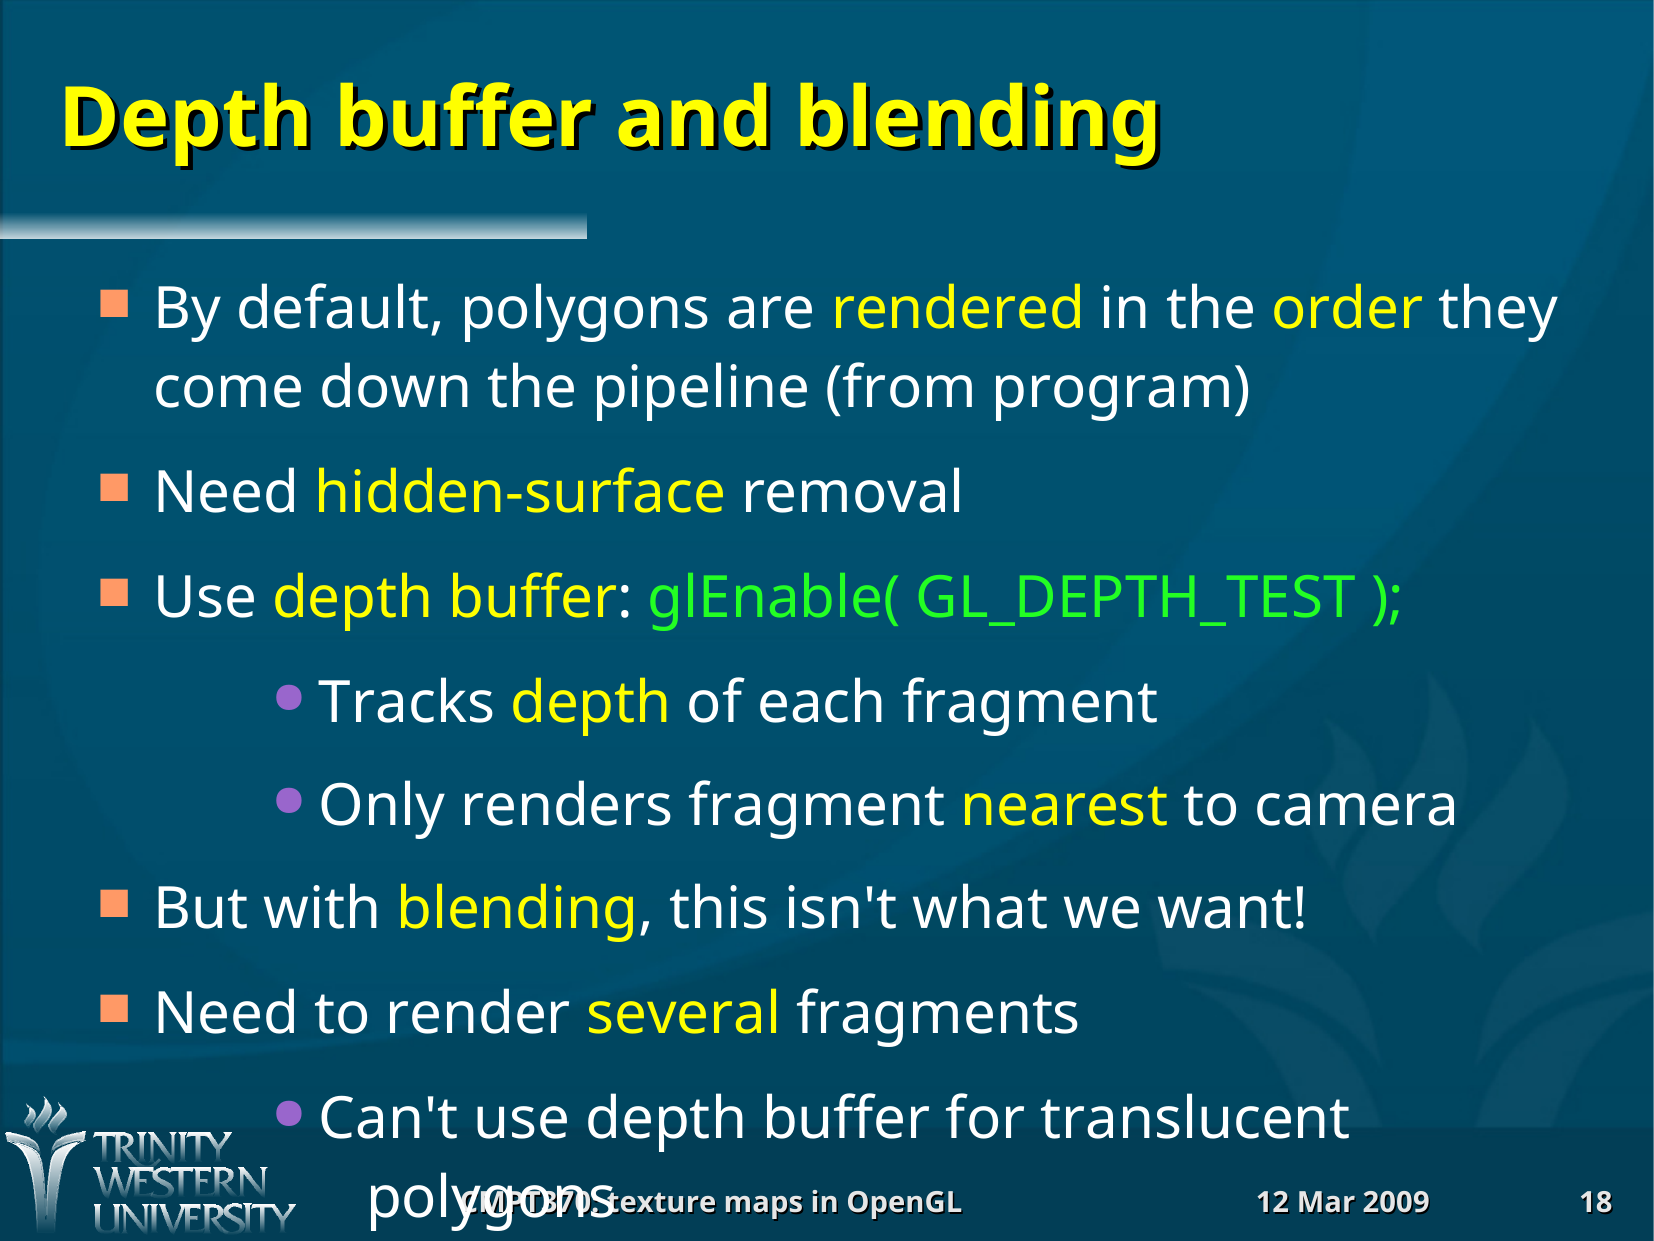

# Depth buffer and blending
By default, polygons are rendered in the order they come down the pipeline (from program)
Need hidden-surface removal
Use depth buffer: glEnable( GL_DEPTH_TEST );
Tracks depth of each fragment
Only renders fragment nearest to camera
But with blending, this isn't what we want!
Need to render several fragments
Can't use depth buffer for translucent polygons
CMPT370: texture maps in OpenGL
12 Mar 2009
18